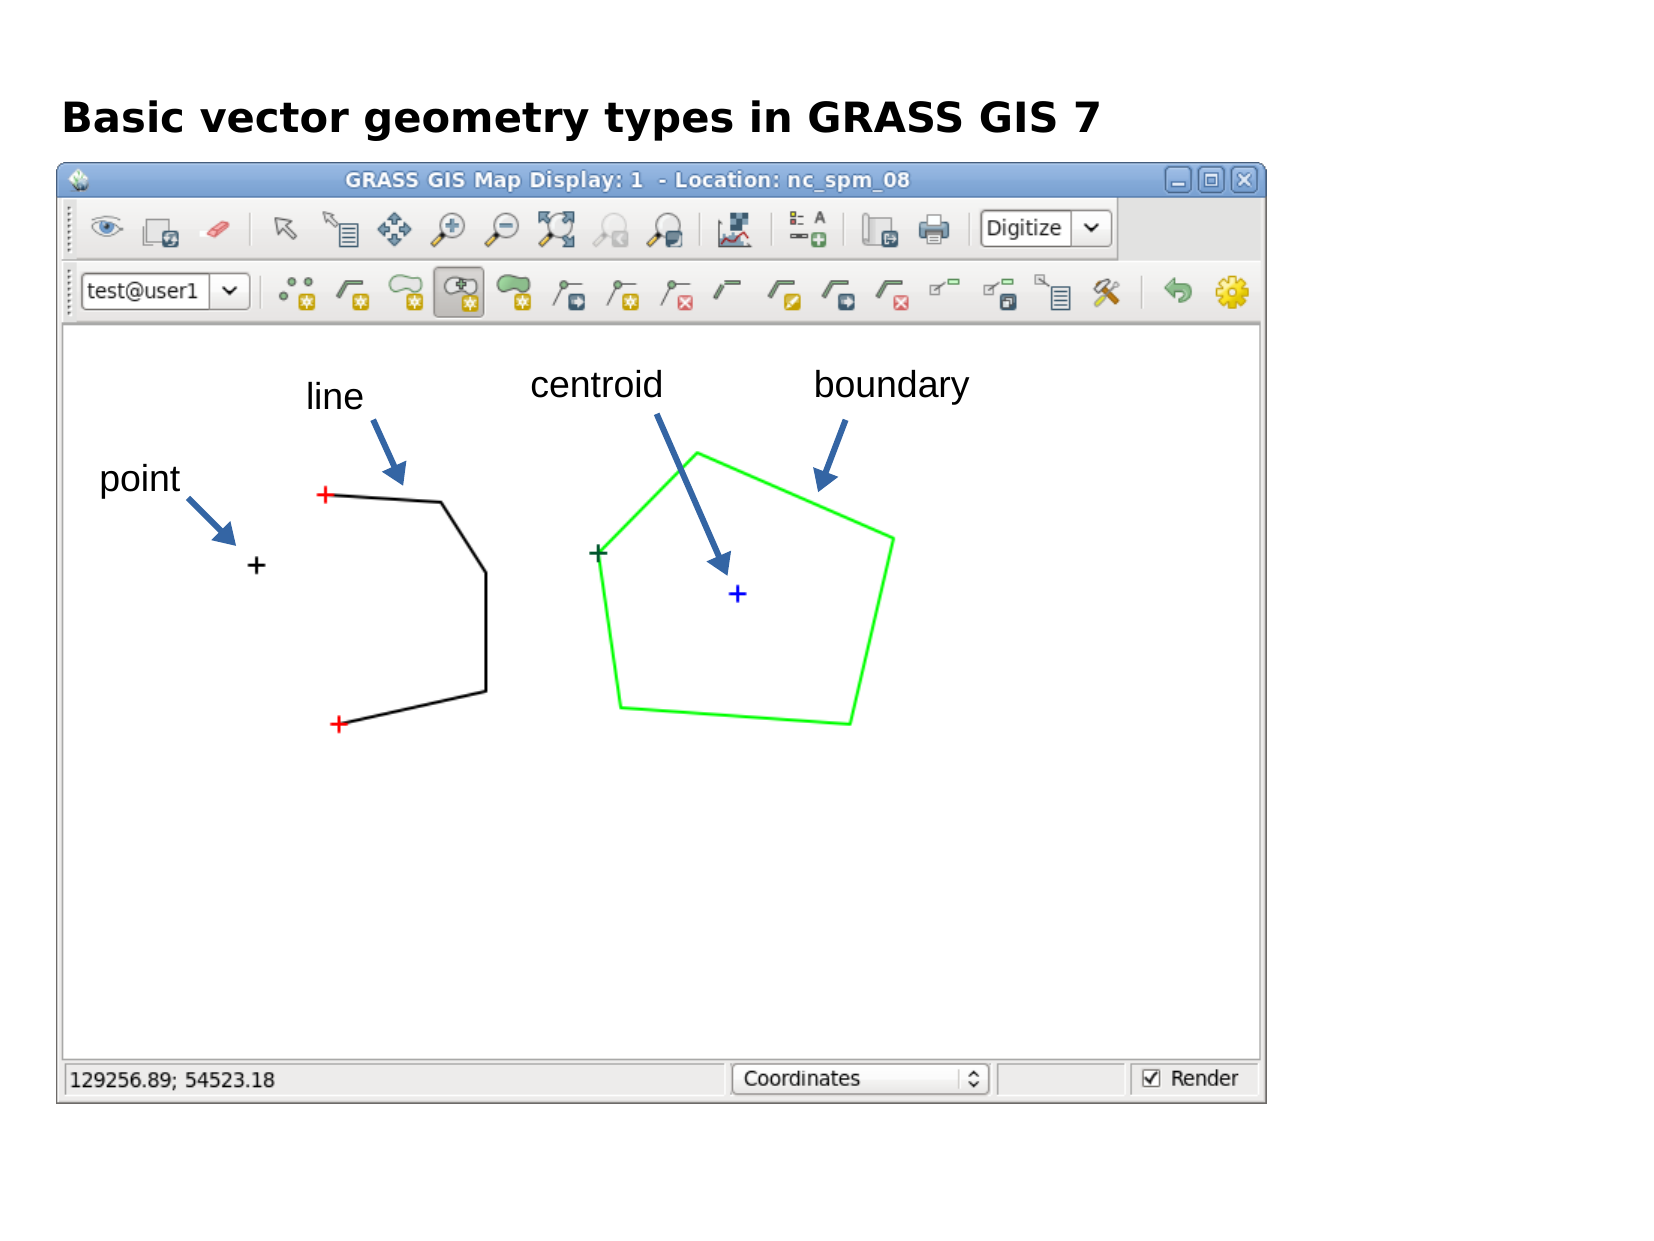

Basic vector geometry types in GRASS GIS 7
centroid
boundary
line
point